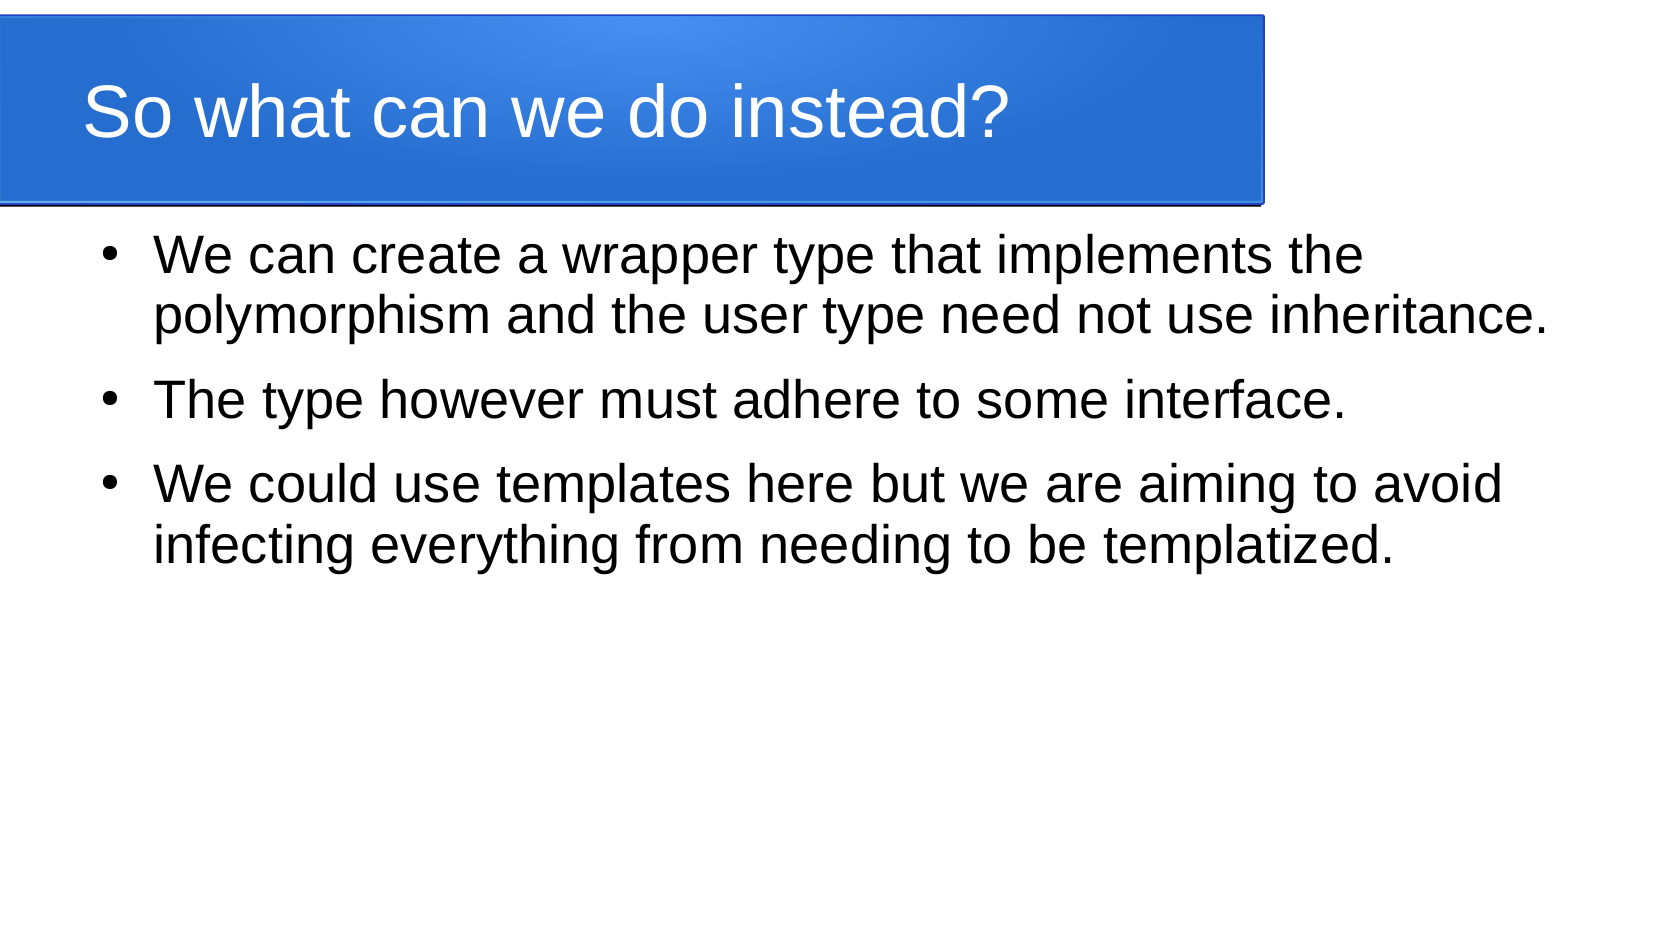

# So what can we do instead?
We can create a wrapper type that implements the polymorphism and the user type need not use inheritance.
The type however must adhere to some interface.
We could use templates here but we are aiming to avoid infecting everything from needing to be templatized.